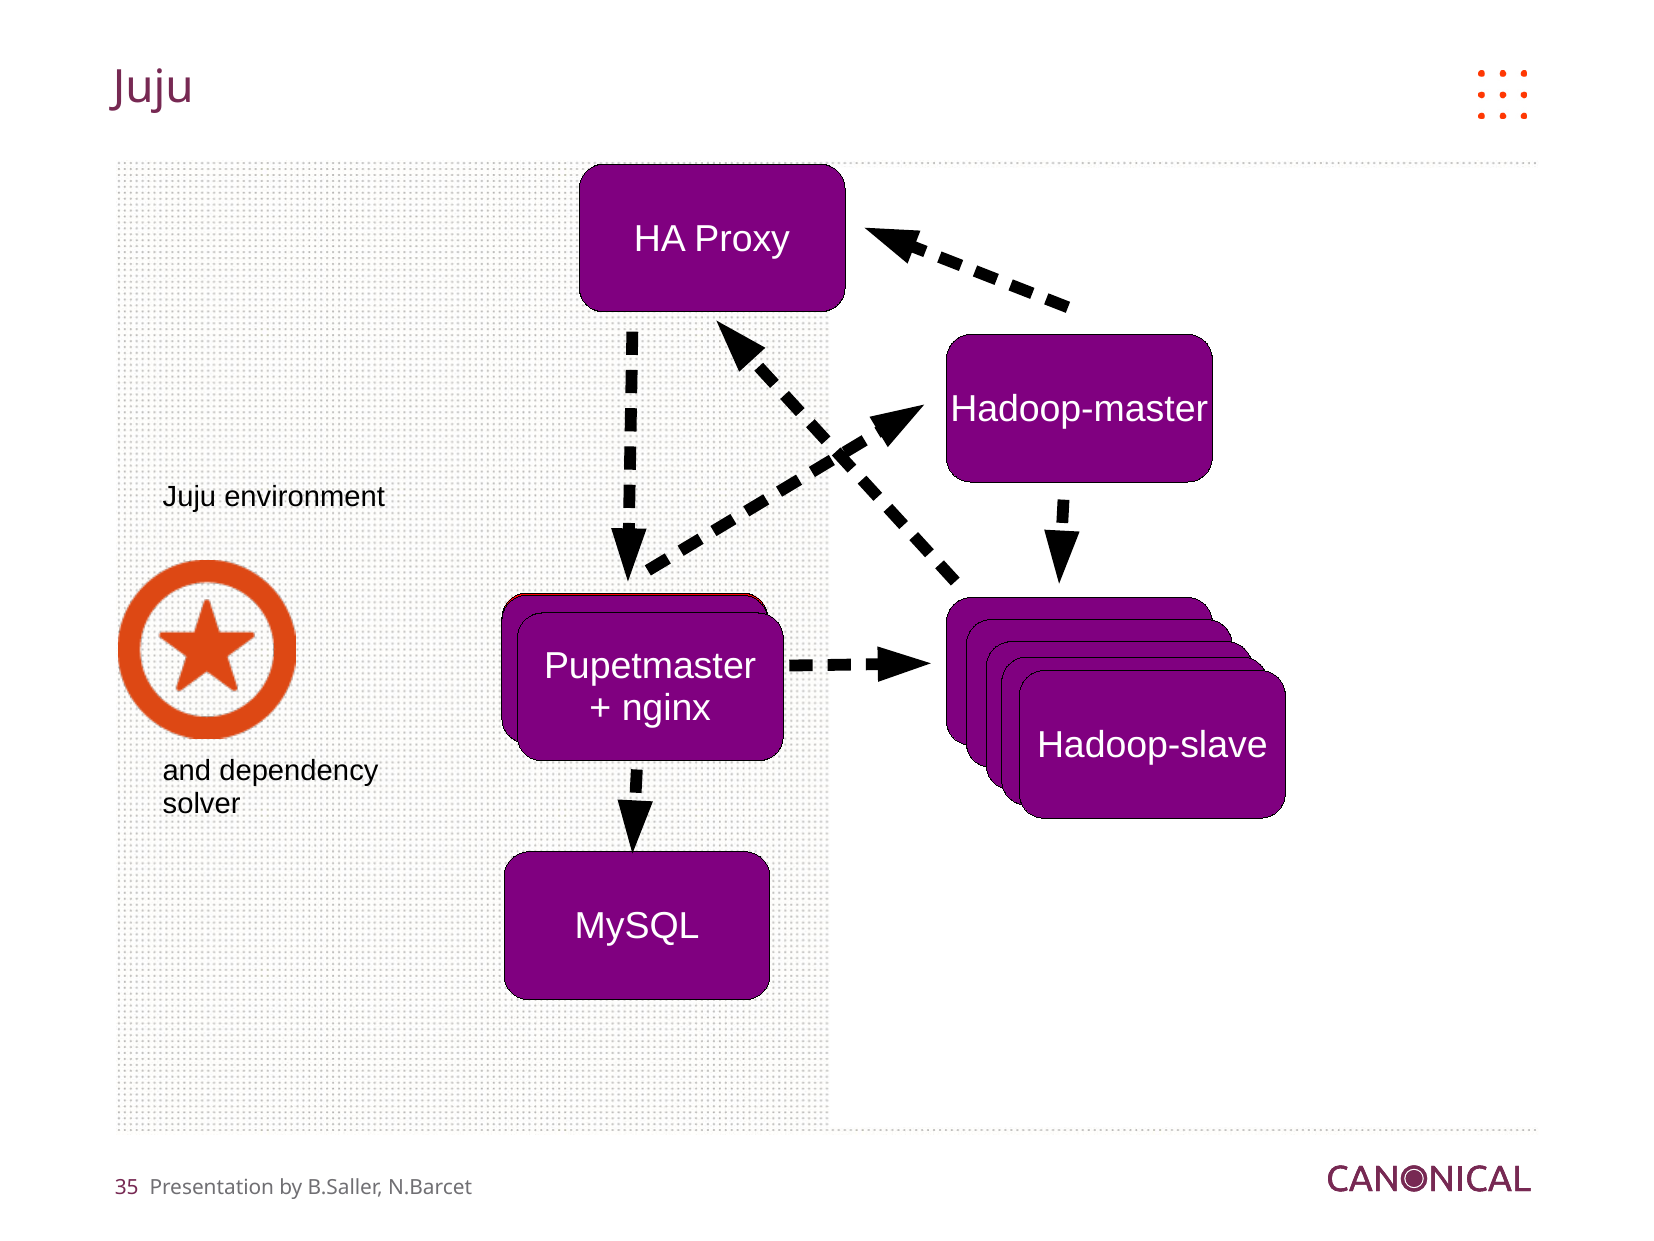

# Juju
HA Proxy
Hadoop-master
Juju environment
Puppetmaster
Puppetmaster
+ nginx
Hadoop-slave
Pupetmaster
+ nginx
Hadoop-slave
Hadoop-slave
Hadoop-slave
Hadoop-slave
and dependency solver
MySQL